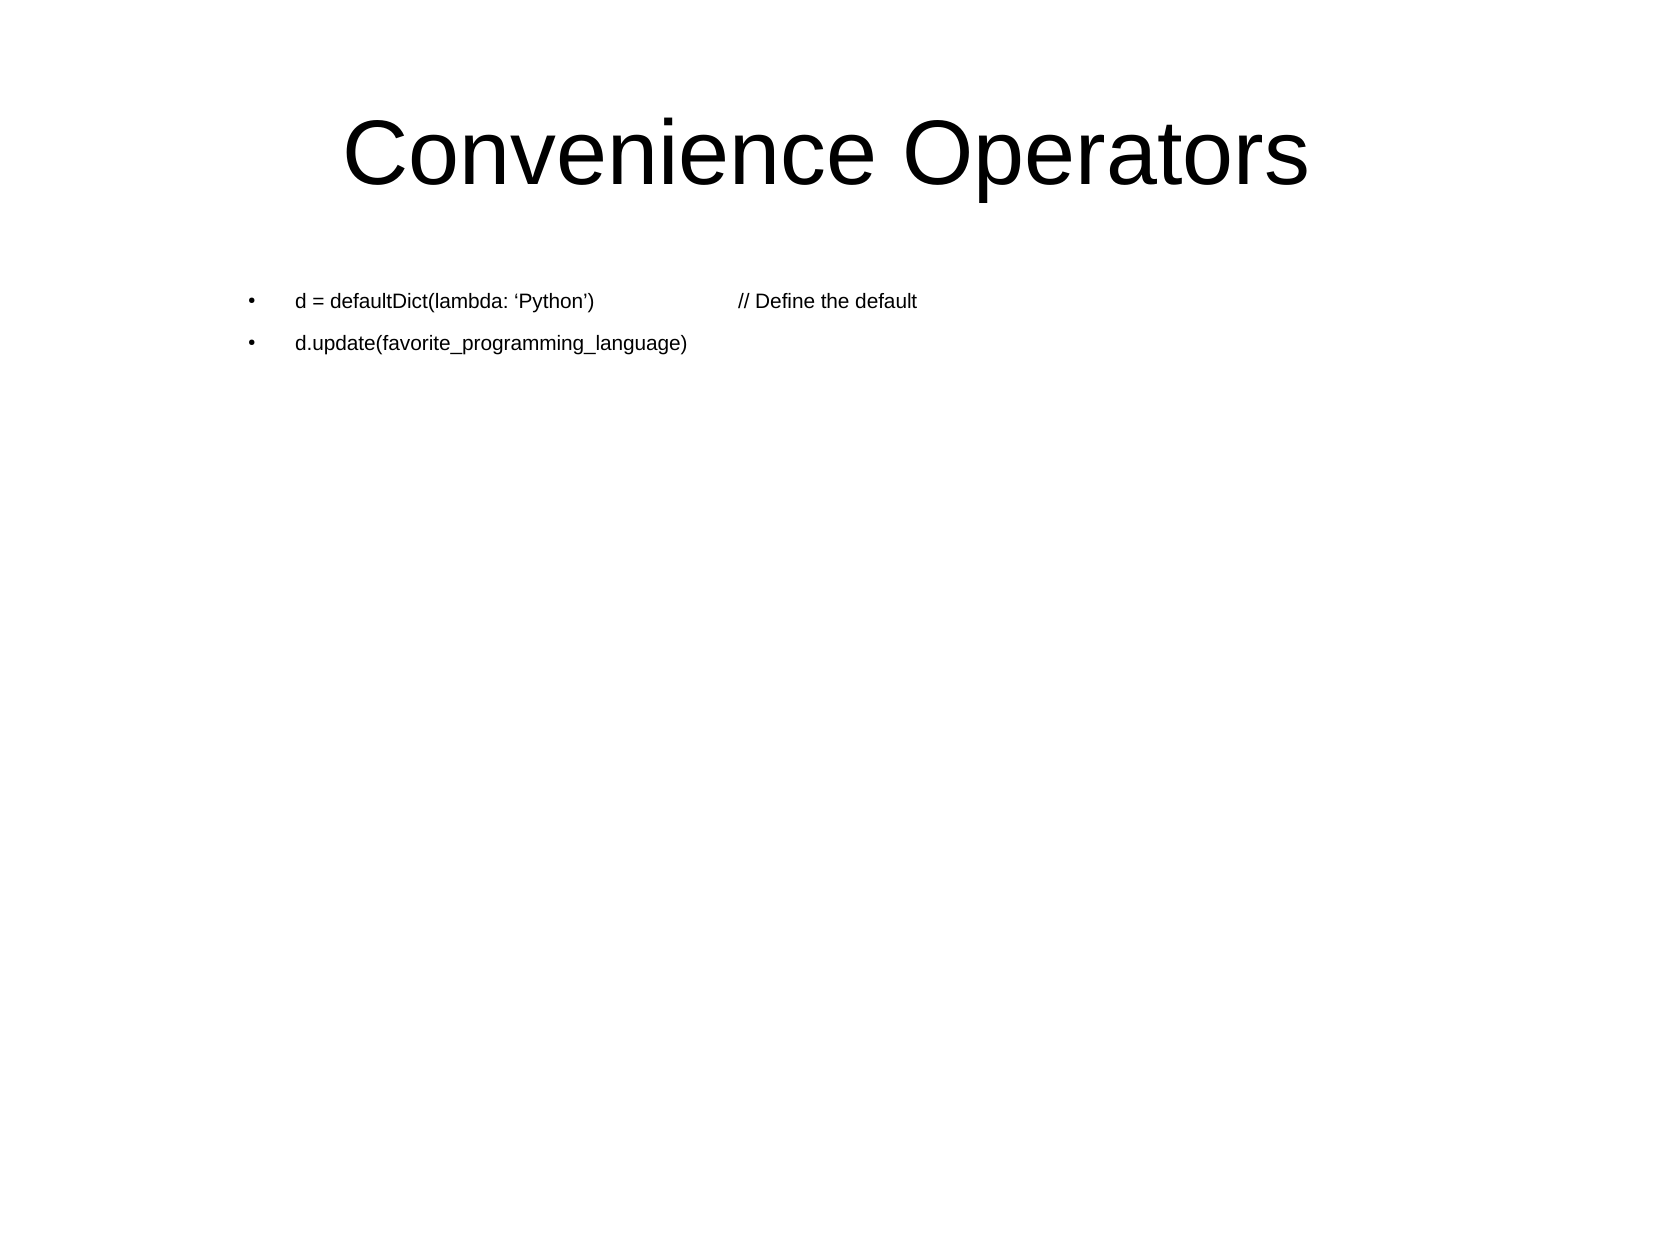

# Convenience Operators
d = defaultDict(lambda: ‘Python’)		// Define the default
d.update(favorite_programming_language)